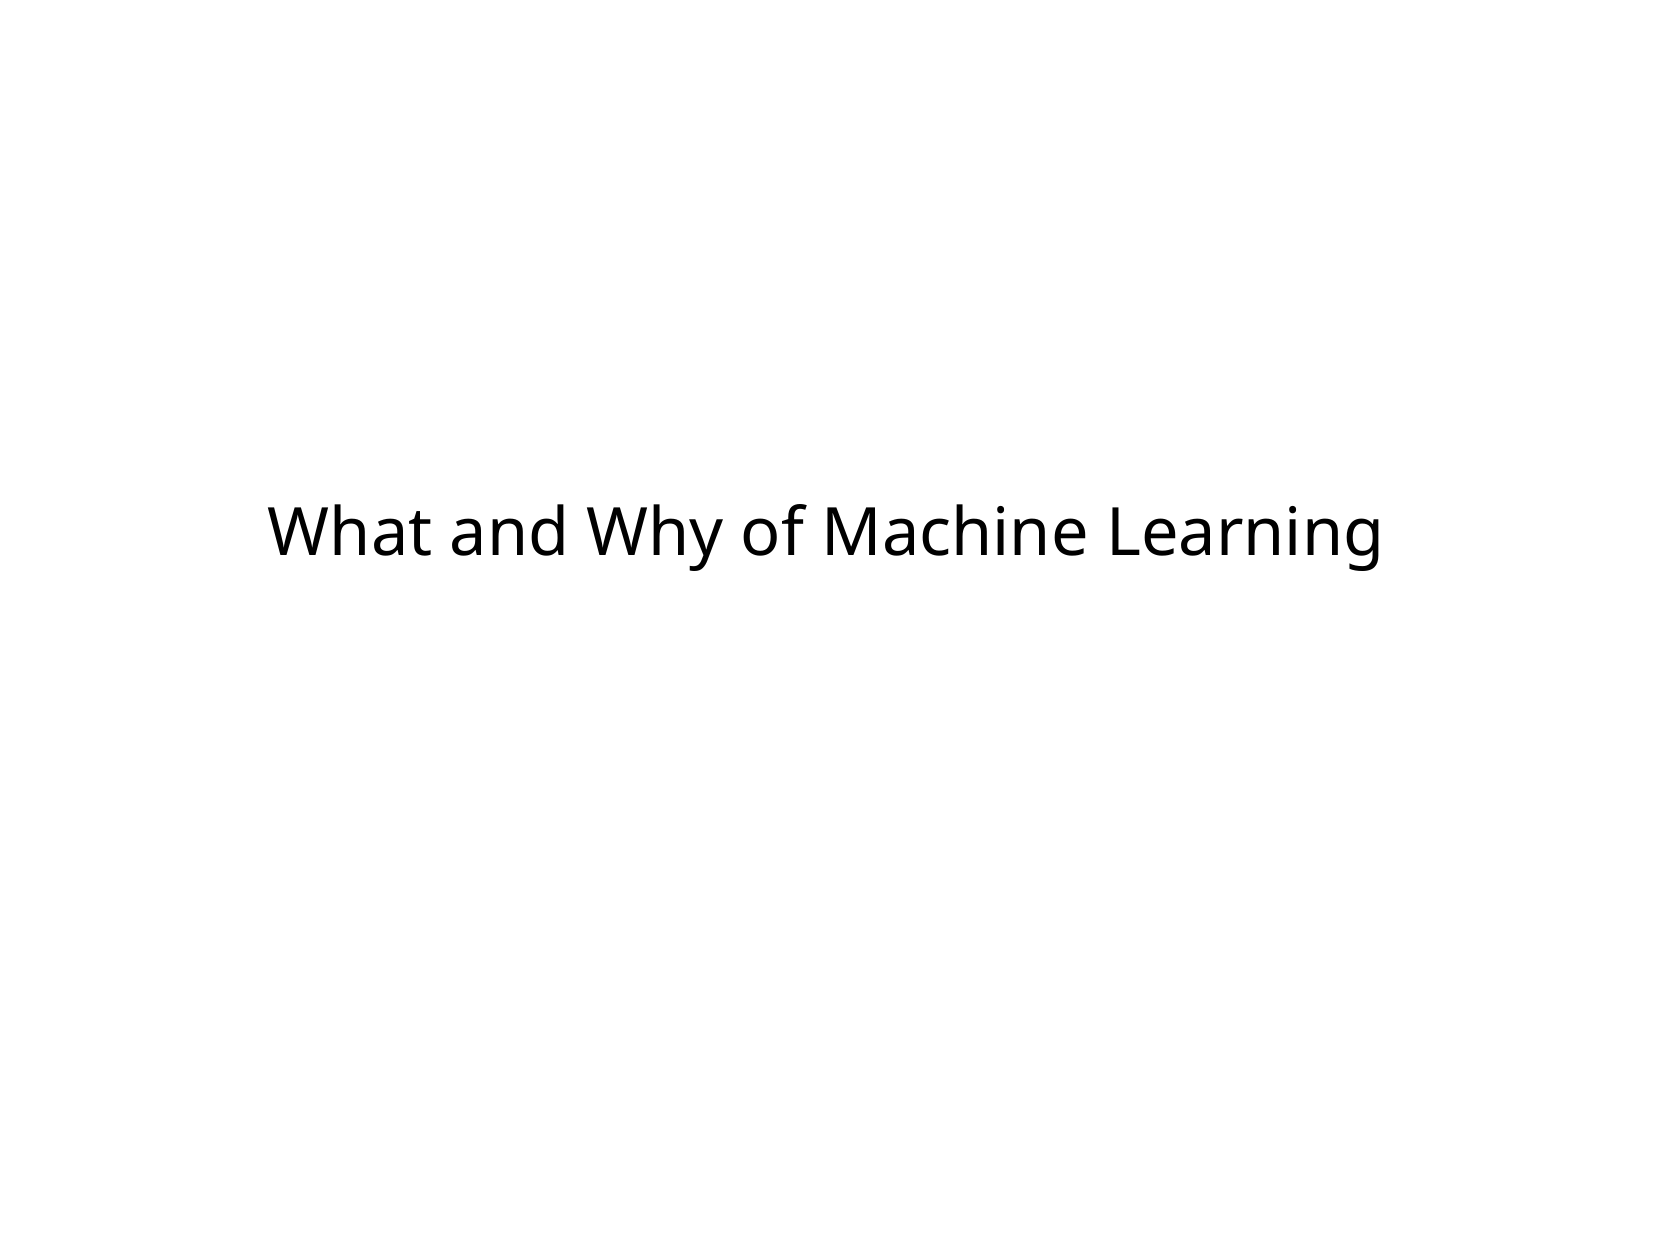

# What and Why of Machine Learning